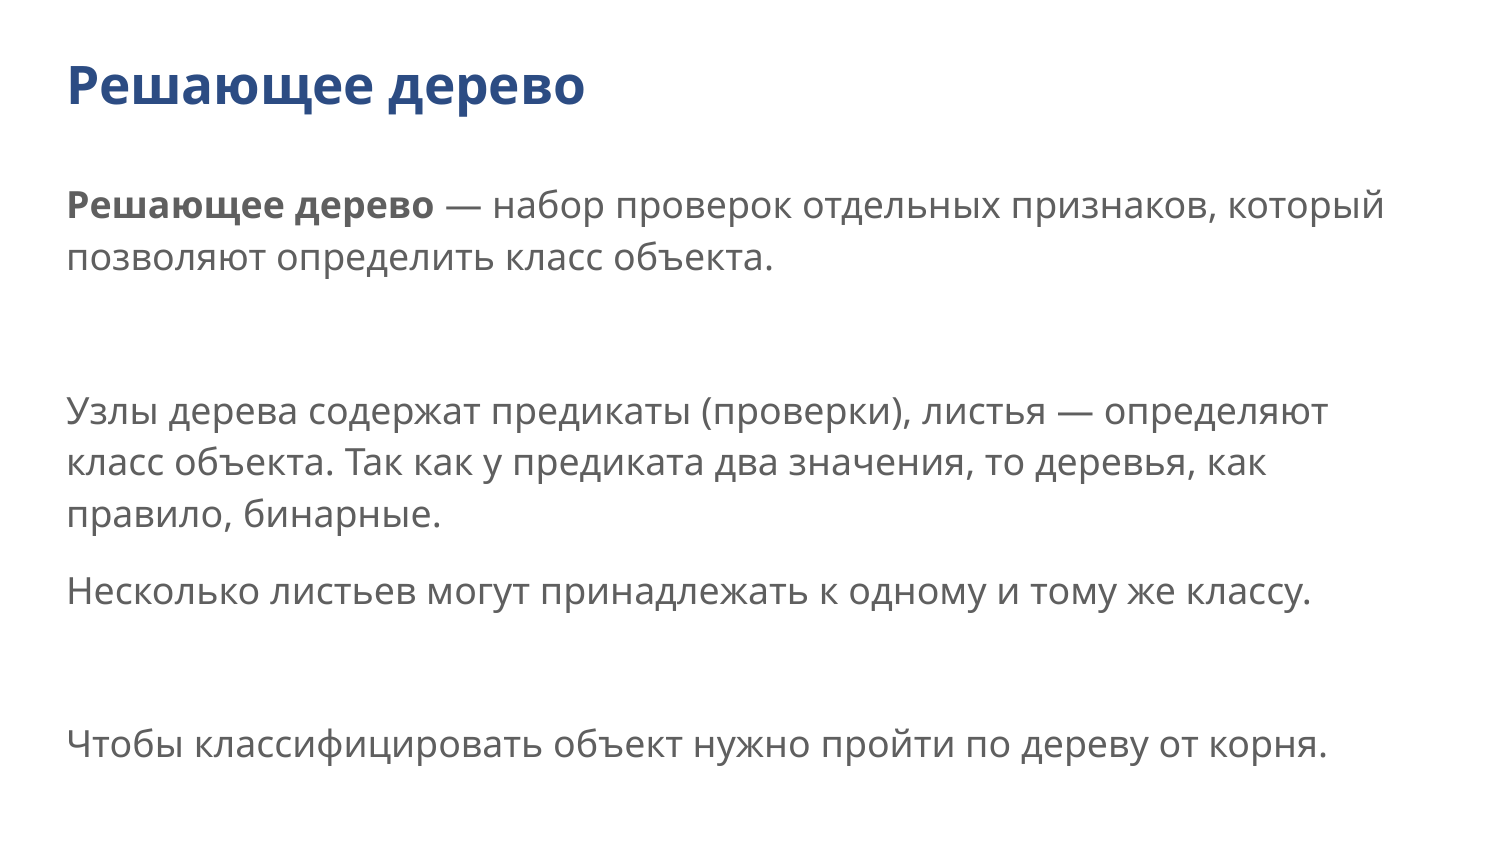

# Решающее дерево
Решающее дерево — набор проверок отдельных признаков, который позволяют определить класс объекта.
Узлы дерева содержат предикаты (проверки), листья — определяют класс объекта. Так как у предиката два значения, то деревья, как правило, бинарные.
Несколько листьев могут принадлежать к одному и тому же классу.
Чтобы классифицировать объект нужно пройти по дереву от корня.